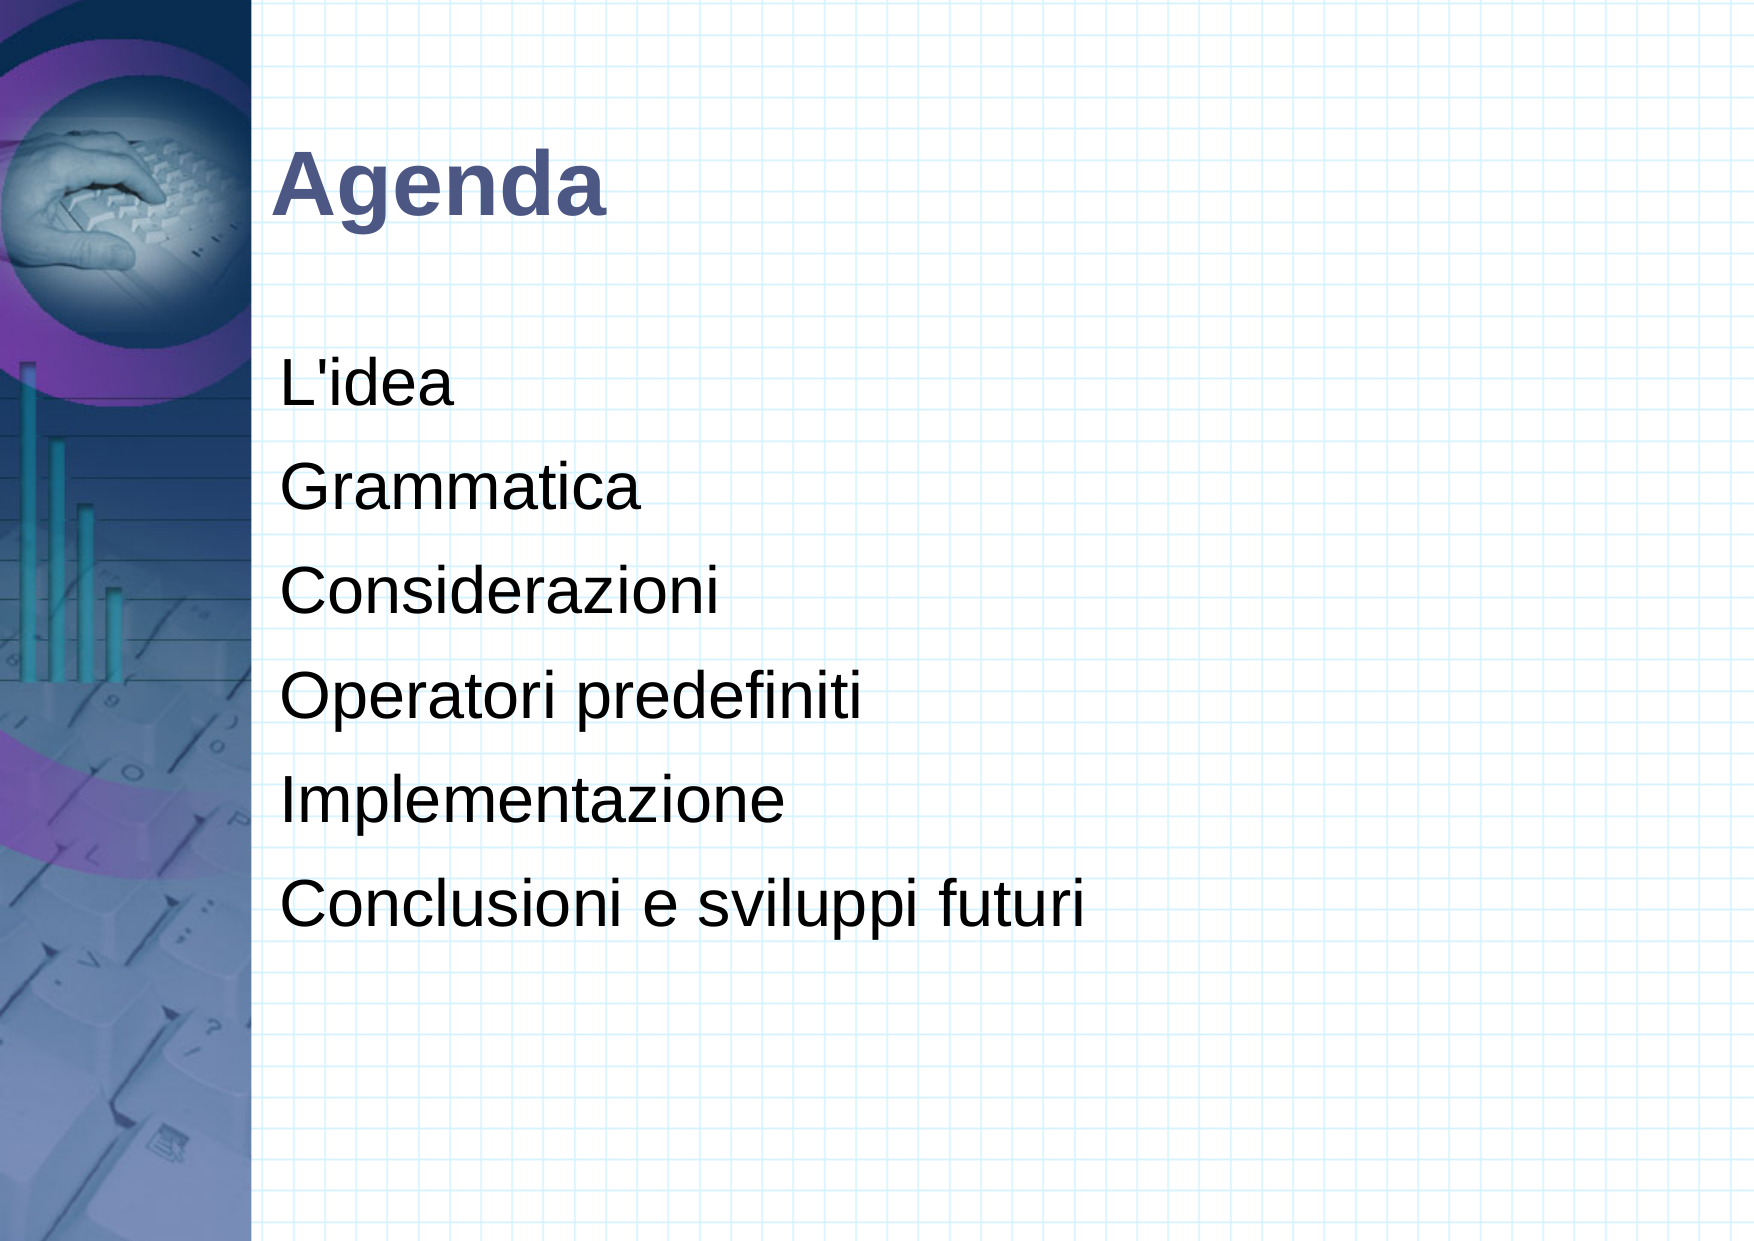

# Agenda
L'idea
Grammatica
Considerazioni
Operatori predefiniti
Implementazione
Conclusioni e sviluppi futuri